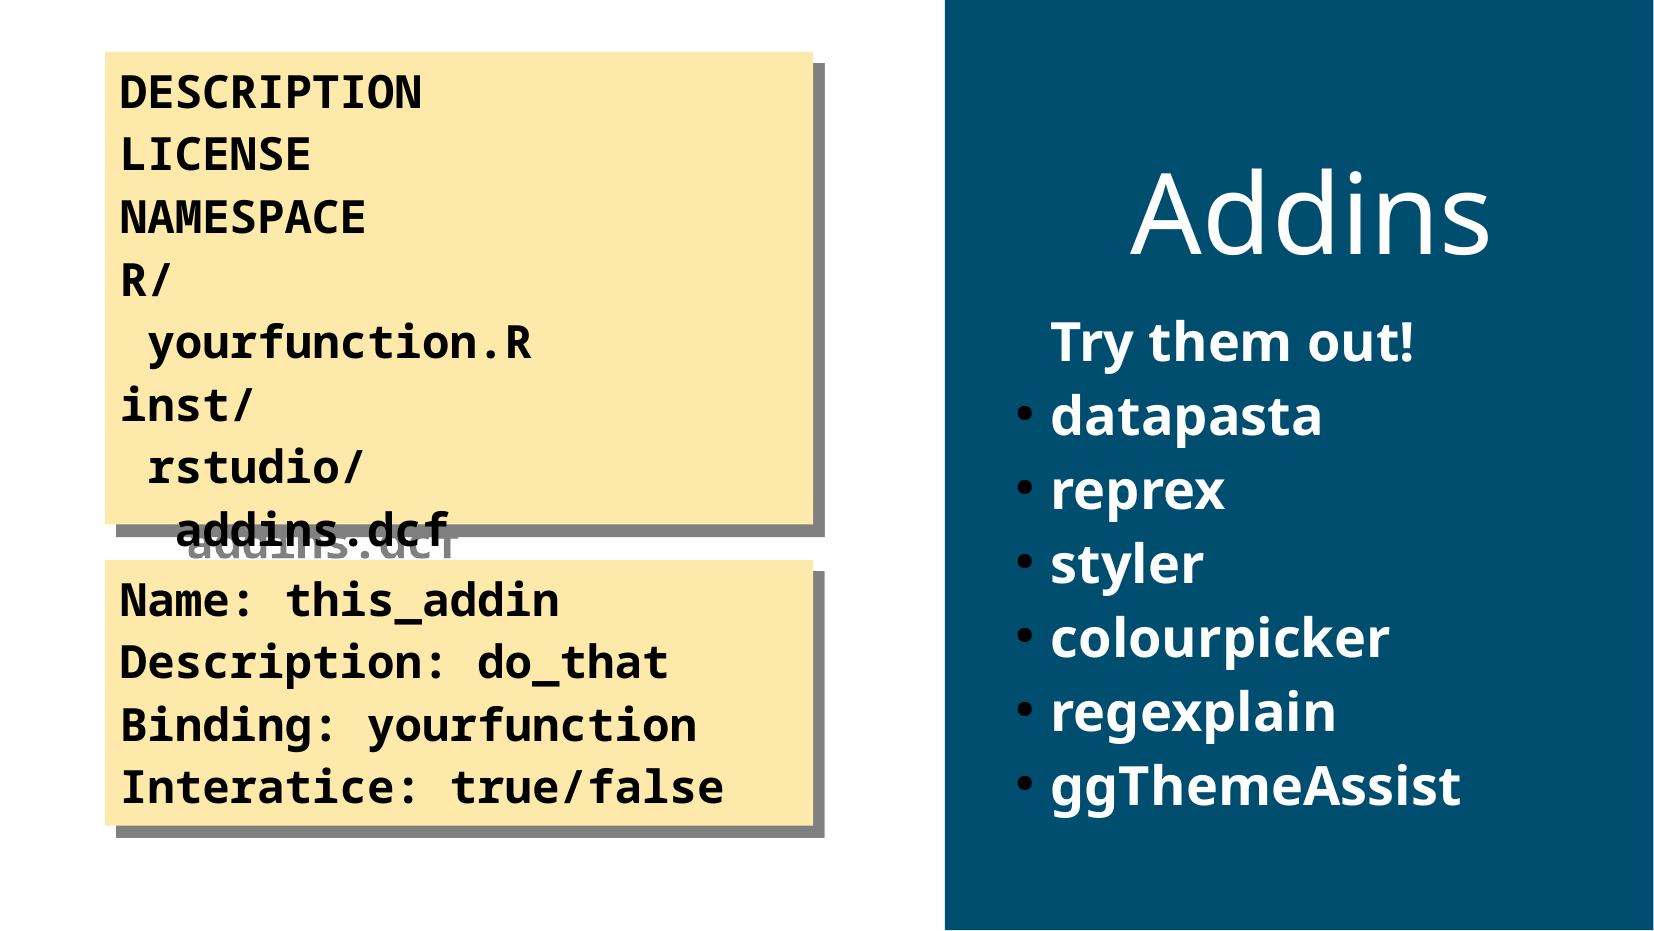

DESCRIPTION
LICENSE
NAMESPACE
R/
 yourfunction.R
inst/
 rstudio/
 addins.dcf
Addins
Try them out!
datapasta
reprex
styler
colourpicker
regexplain
ggThemeAssist
Name: this_addin
Description: do_that
Binding: yourfunction
Interatice: true/false